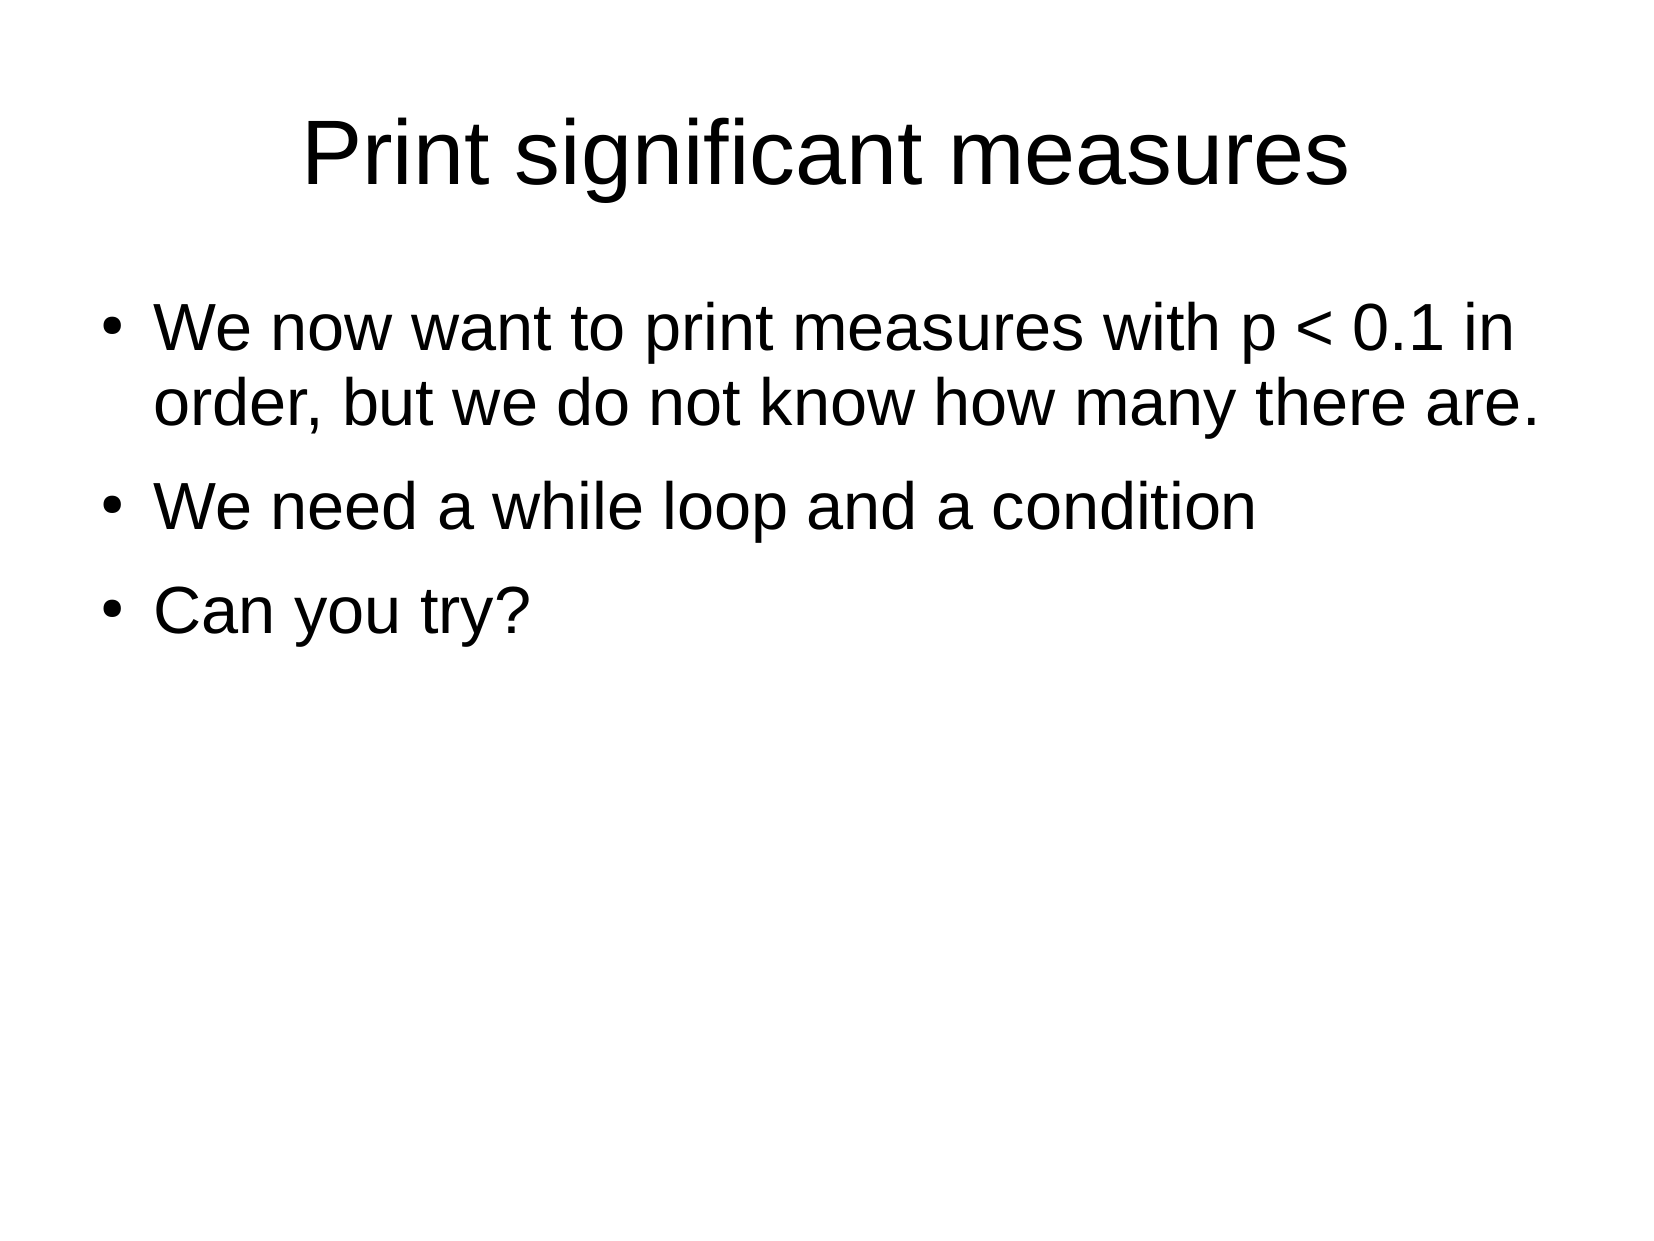

# Print significant measures
We now want to print measures with p < 0.1 in order, but we do not know how many there are.
We need a while loop and a condition
Can you try?